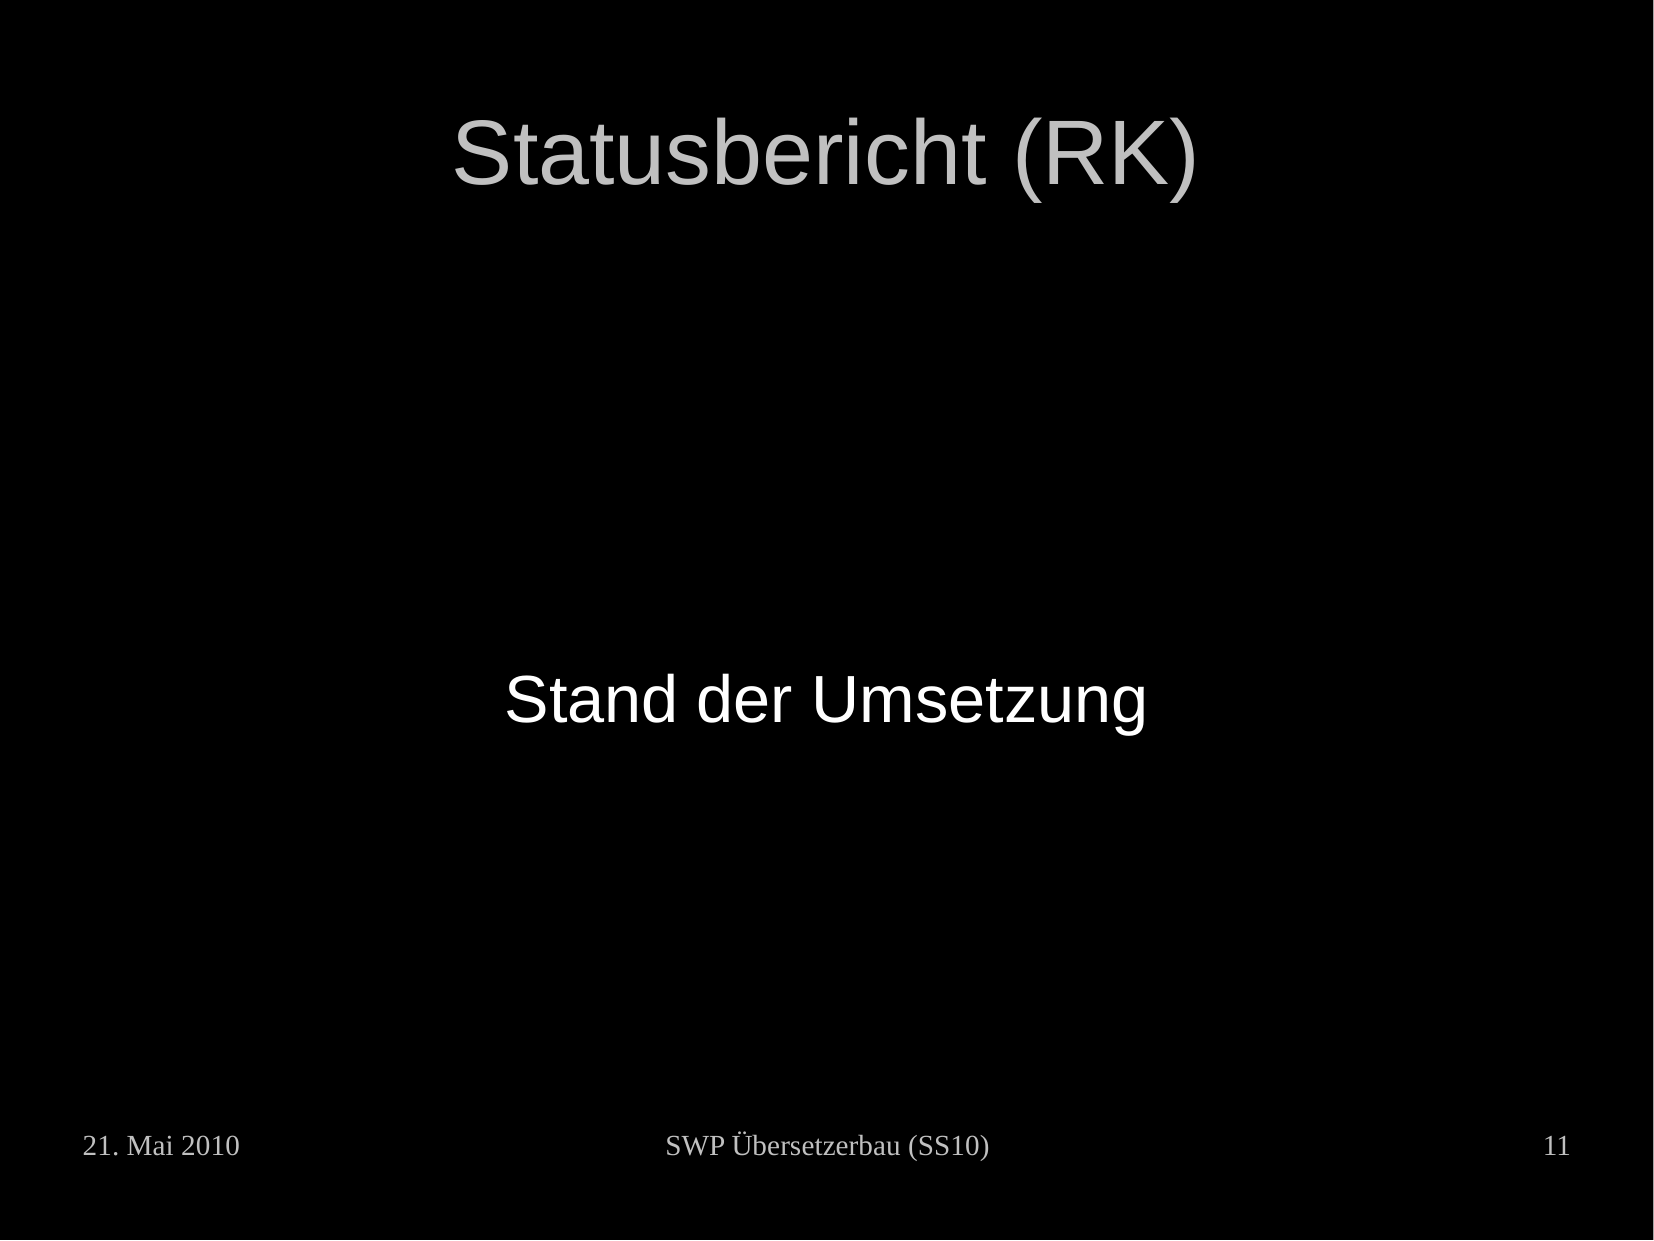

# Statusbericht (RK)
Stand der Umsetzung
11